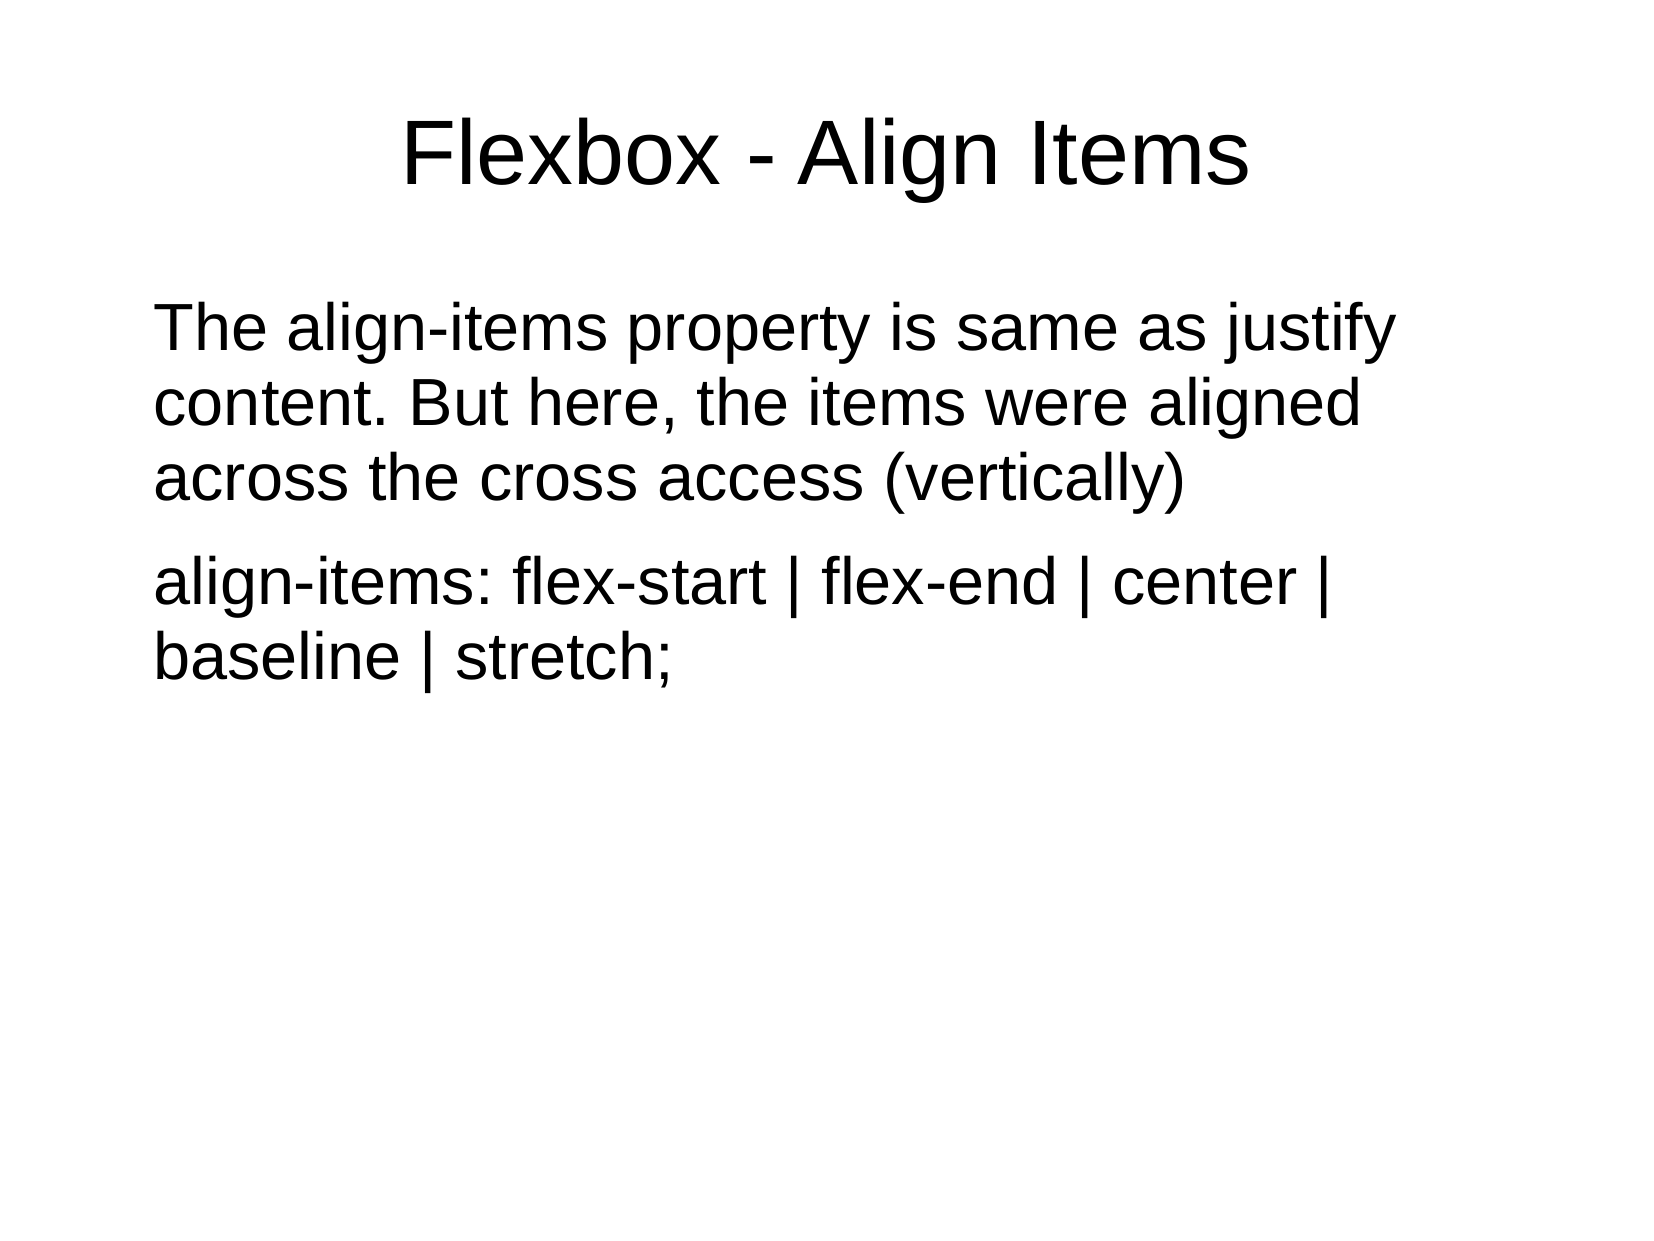

# Flexbox - Align Items
The align-items property is same as justify content. But here, the items were aligned across the cross access (vertically)
align-items: flex-start | flex-end | center | baseline | stretch;